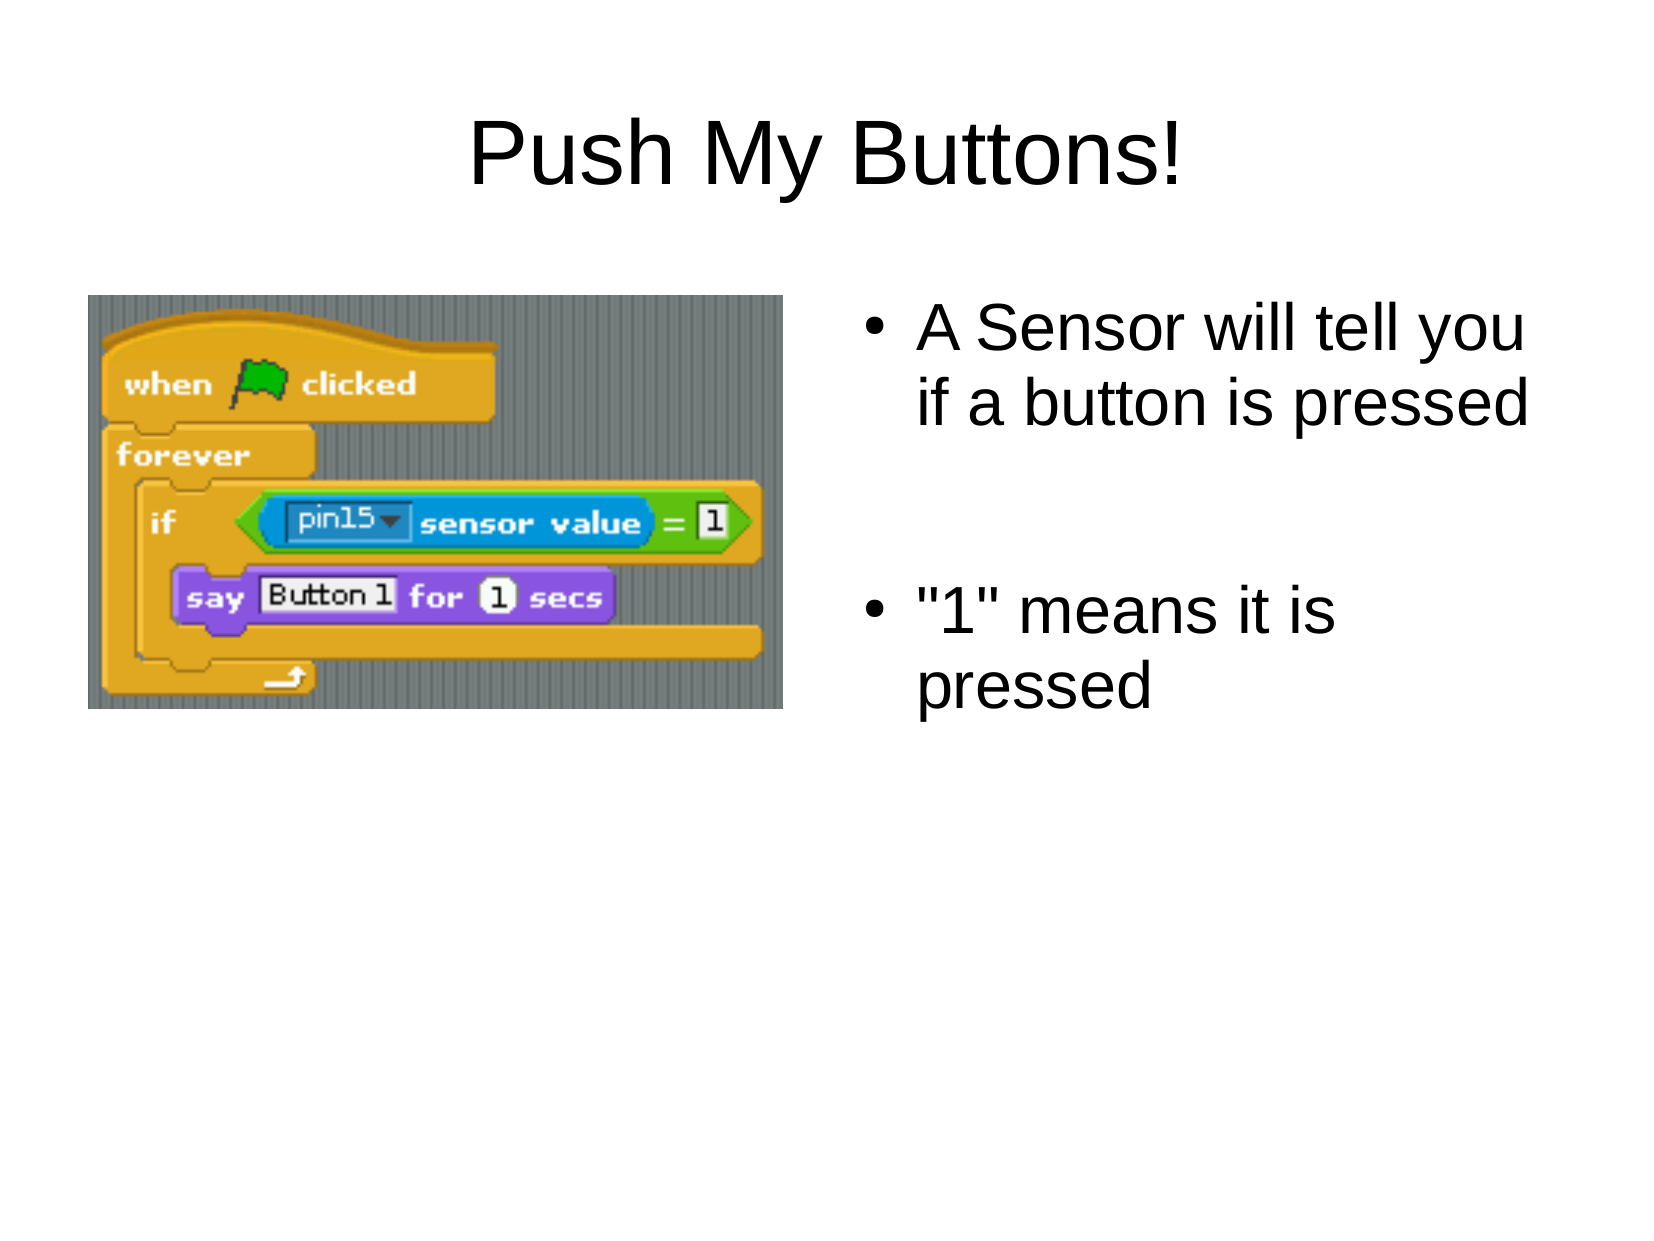

# Push My Buttons!
A Sensor will tell you if a button is pressed
"1" means it is pressed